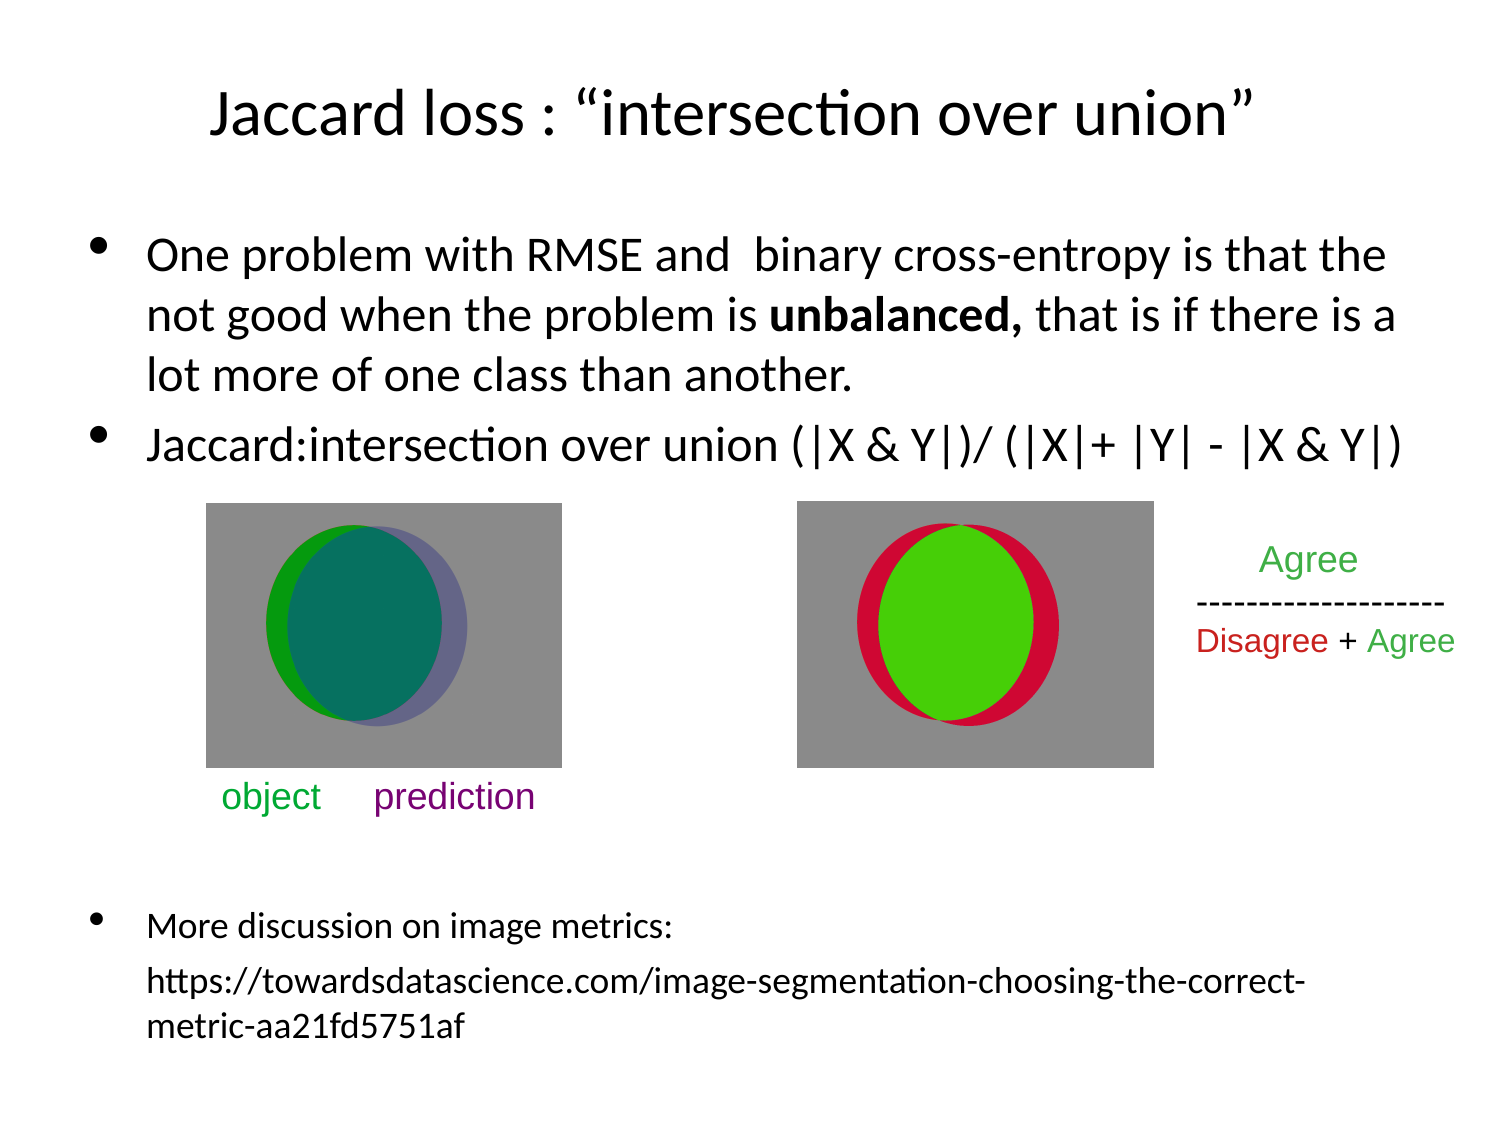

Jaccard loss : “intersection over union”
One problem with RMSE and binary cross-entropy is that the not good when the problem is unbalanced, that is if there is a lot more of one class than another.
Jaccard:intersection over union (|X & Y|)/ (|X|+ |Y| - |X & Y|)
More discussion on image metrics:
https://towardsdatascience.com/image-segmentation-choosing-the-correct-metric-aa21fd5751af
 Agree
--------------------
Disagree + Agree
object prediction